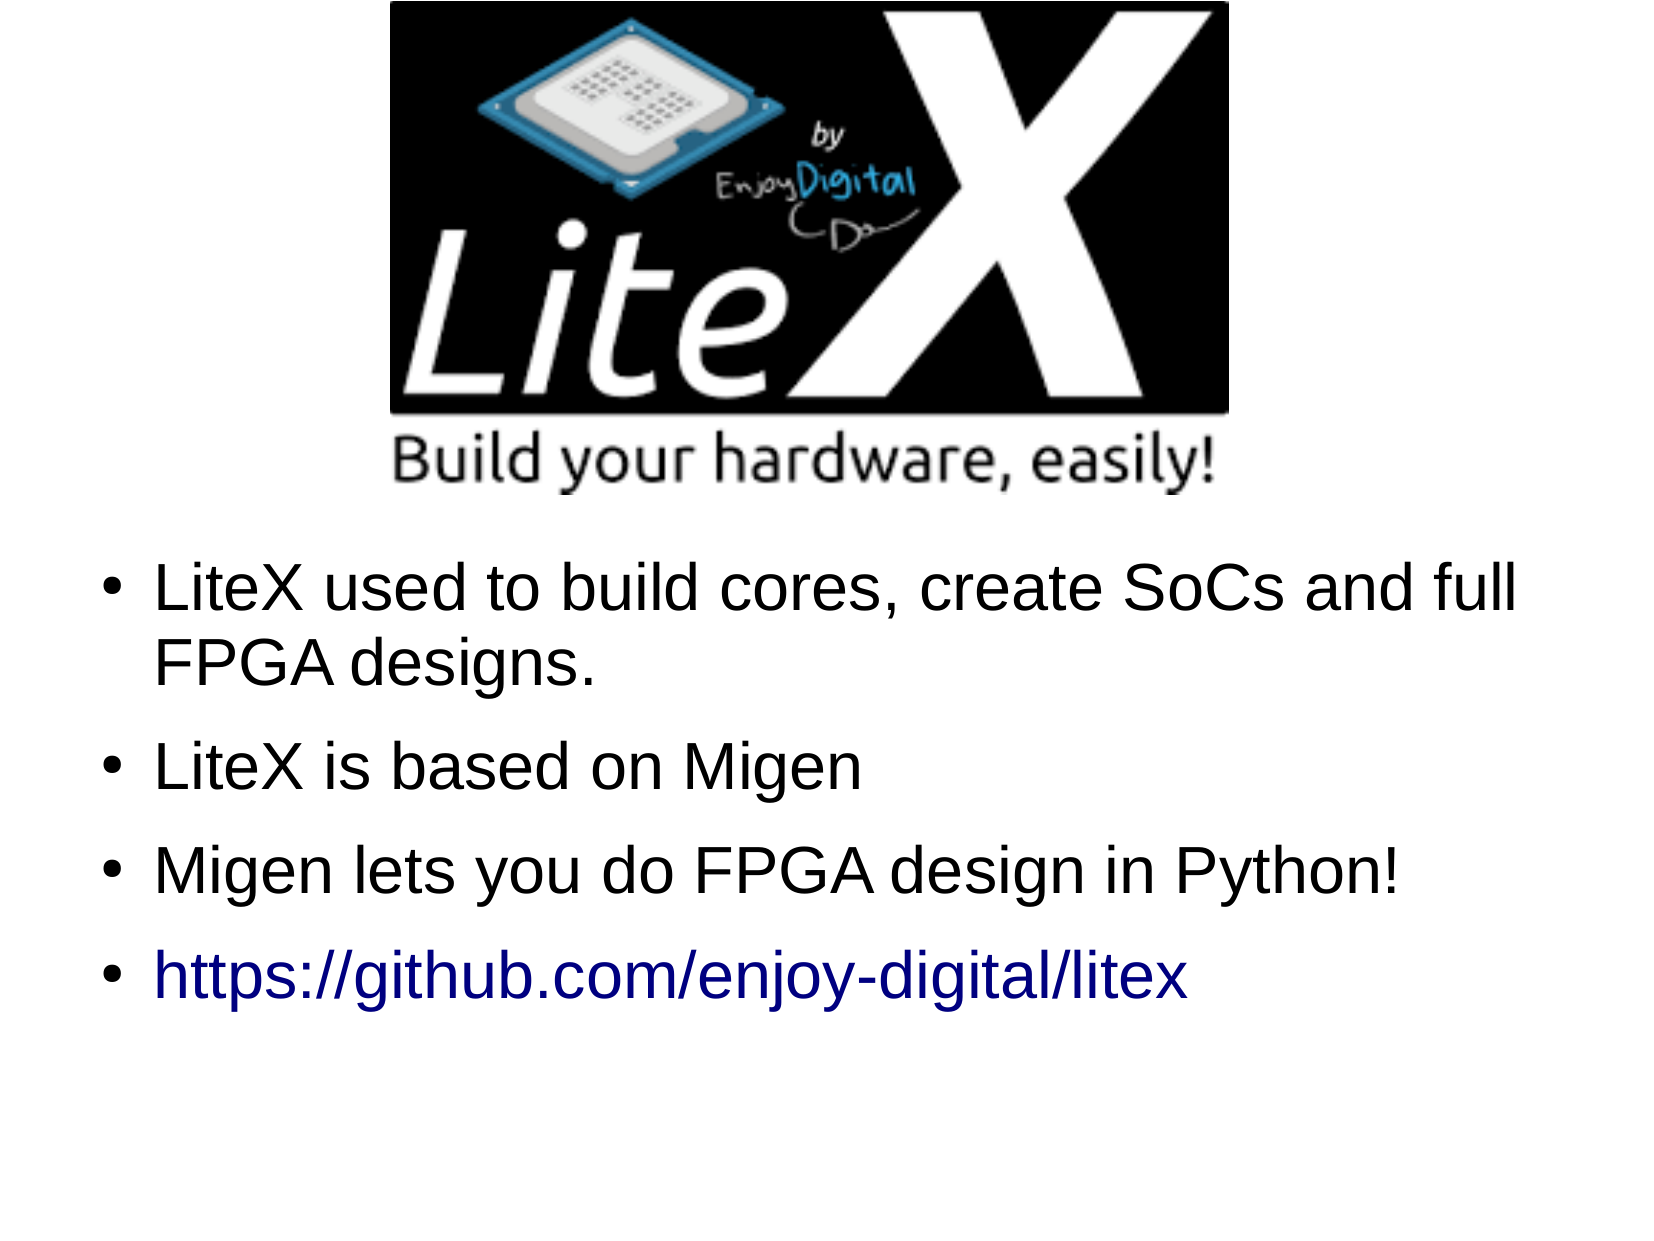

#
LiteX used to build cores, create SoCs and full FPGA designs.
LiteX is based on Migen
Migen lets you do FPGA design in Python!
https://github.com/enjoy-digital/litex